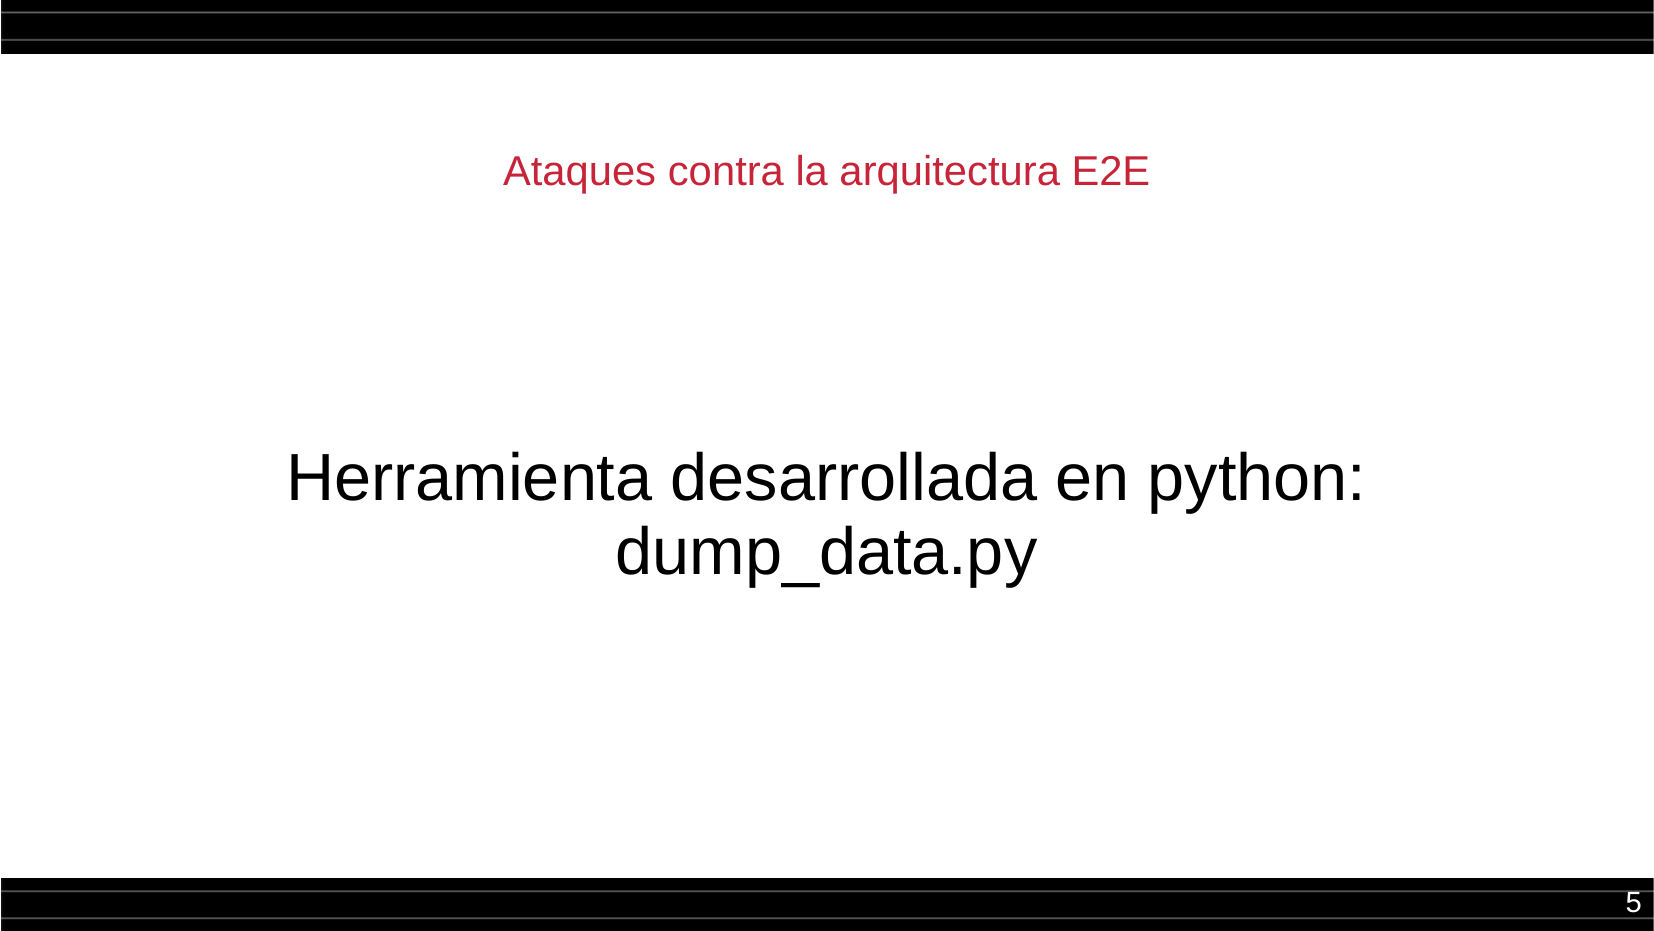

# Ataques contra la arquitectura E2E
Herramienta desarrollada en python: dump_data.py